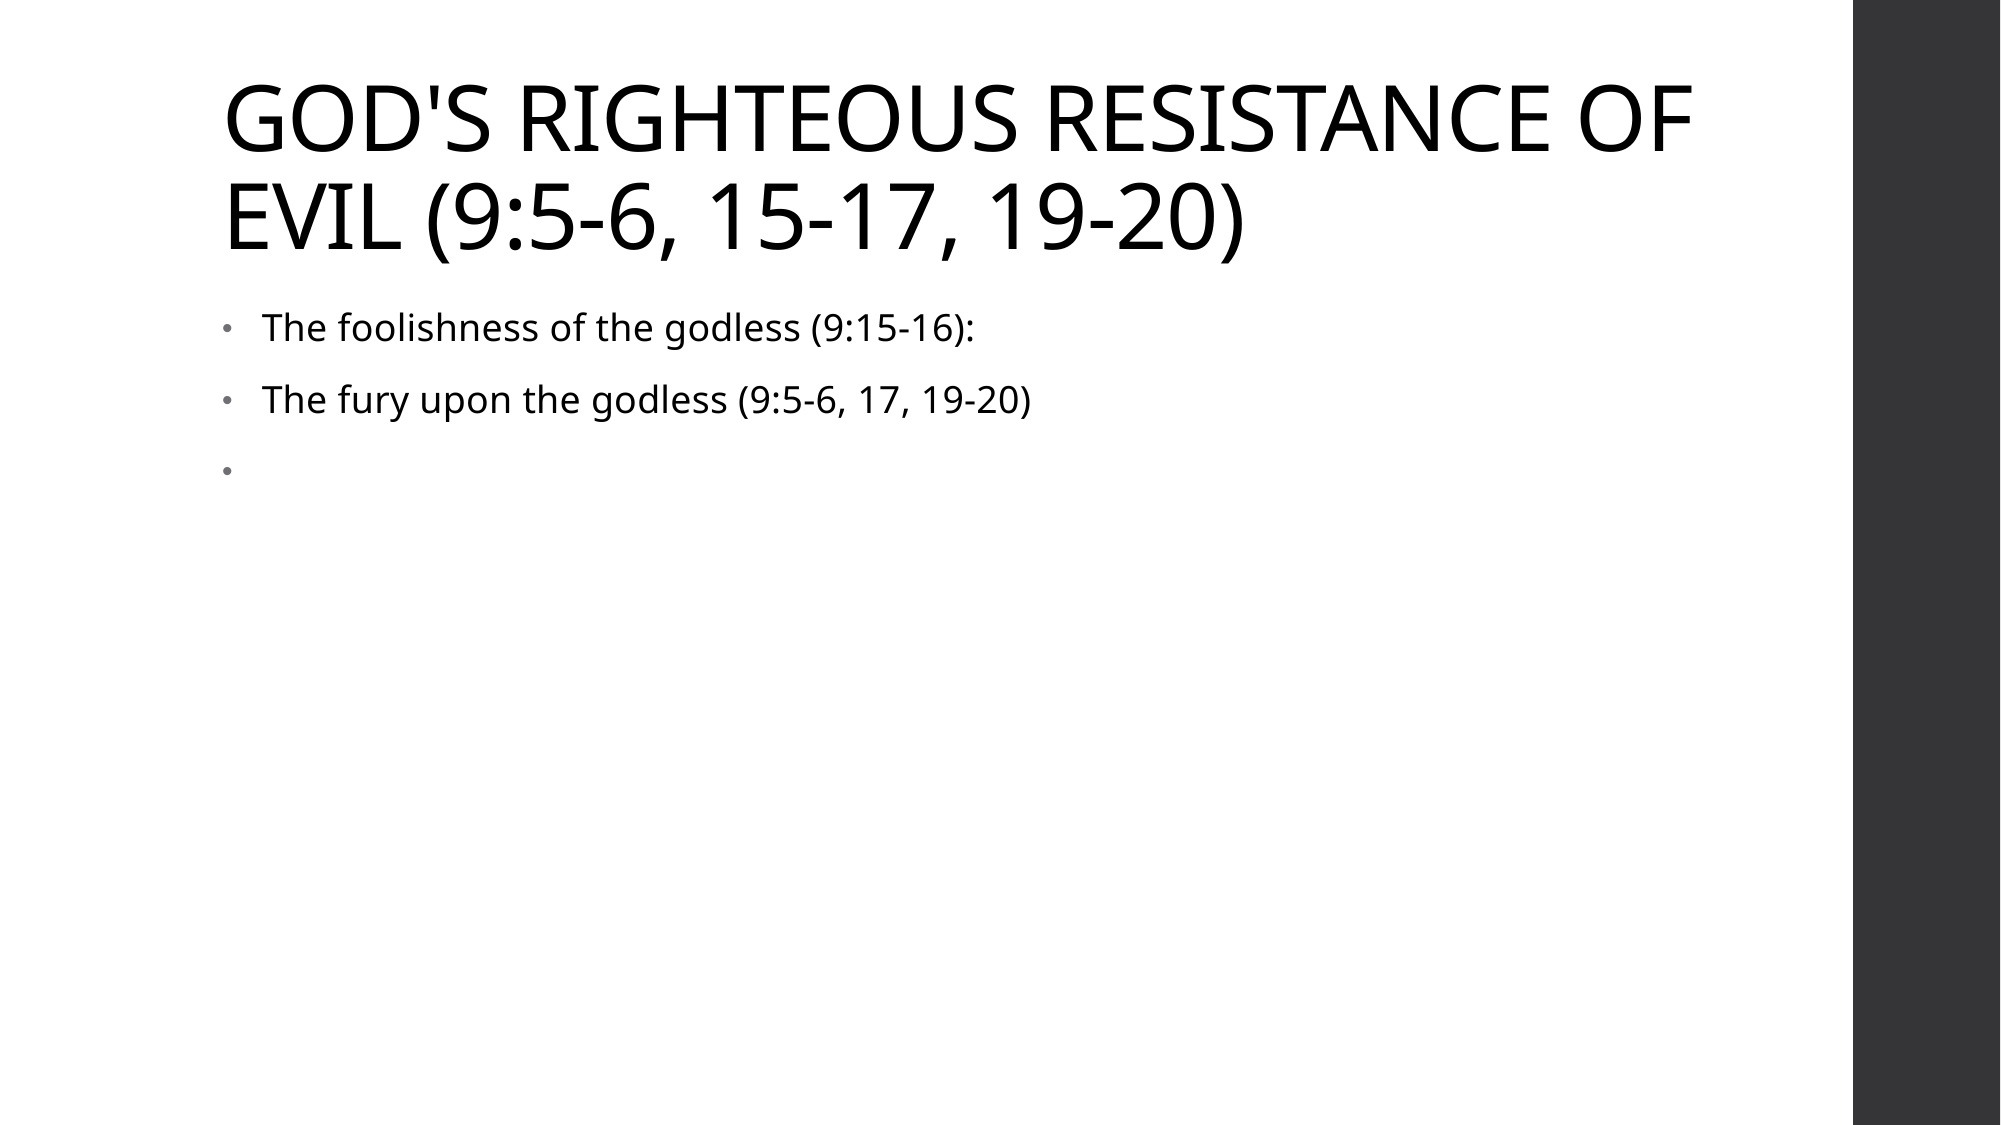

# GOD'S RIGHTEOUS RESISTANCE OF EVIL (9:5-6, 15-17, 19-20)
 The foolishness of the godless (9:15-16):
 The fury upon the godless (9:5-6, 17, 19-20)